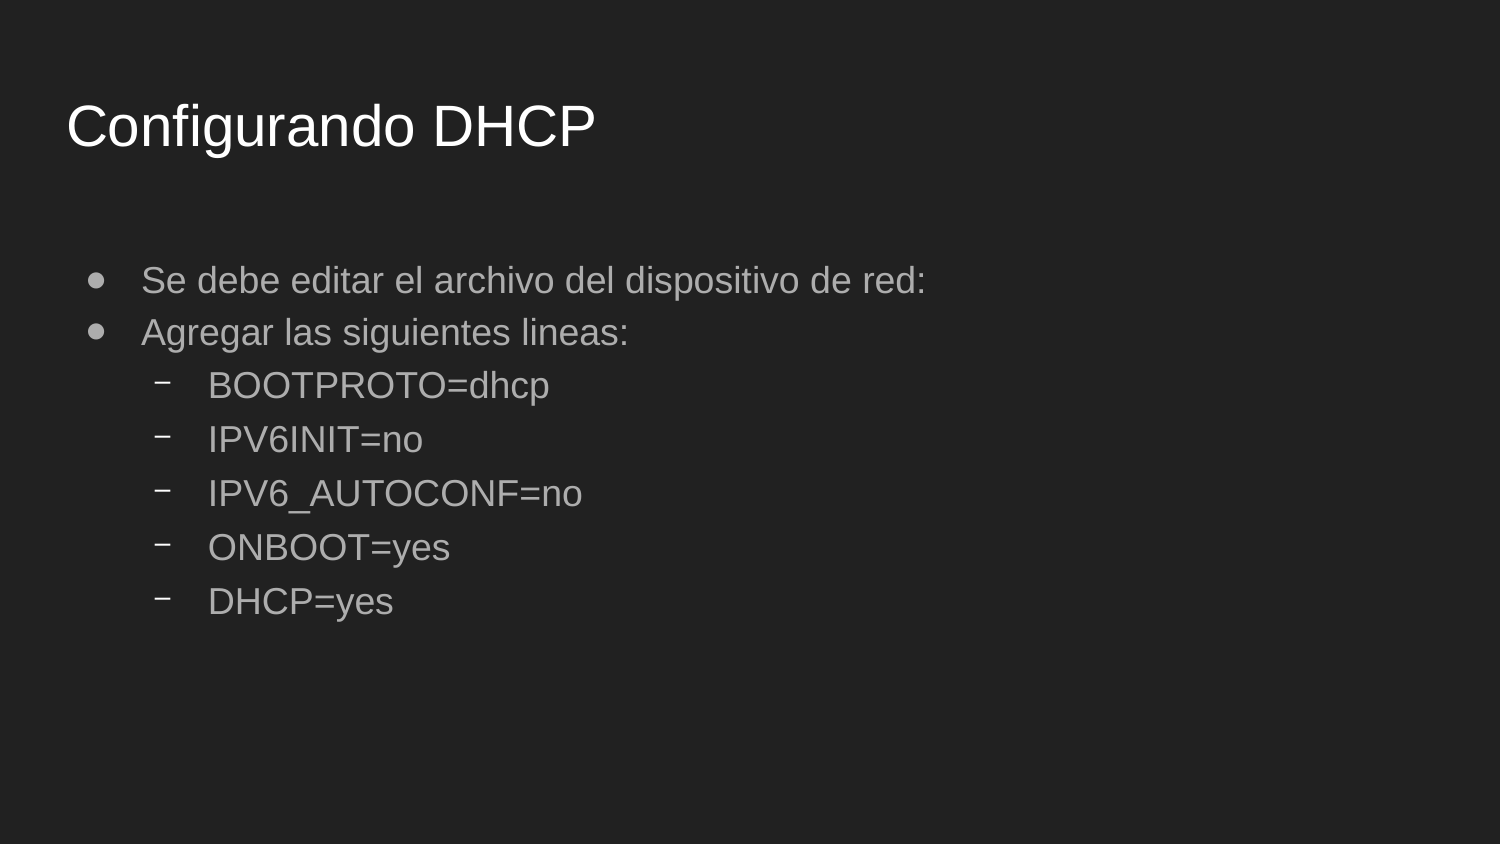

# Configurando DHCP
Se debe editar el archivo del dispositivo de red:
Agregar las siguientes lineas:
BOOTPROTO=dhcp
IPV6INIT=no
IPV6_AUTOCONF=no
ONBOOT=yes
DHCP=yes